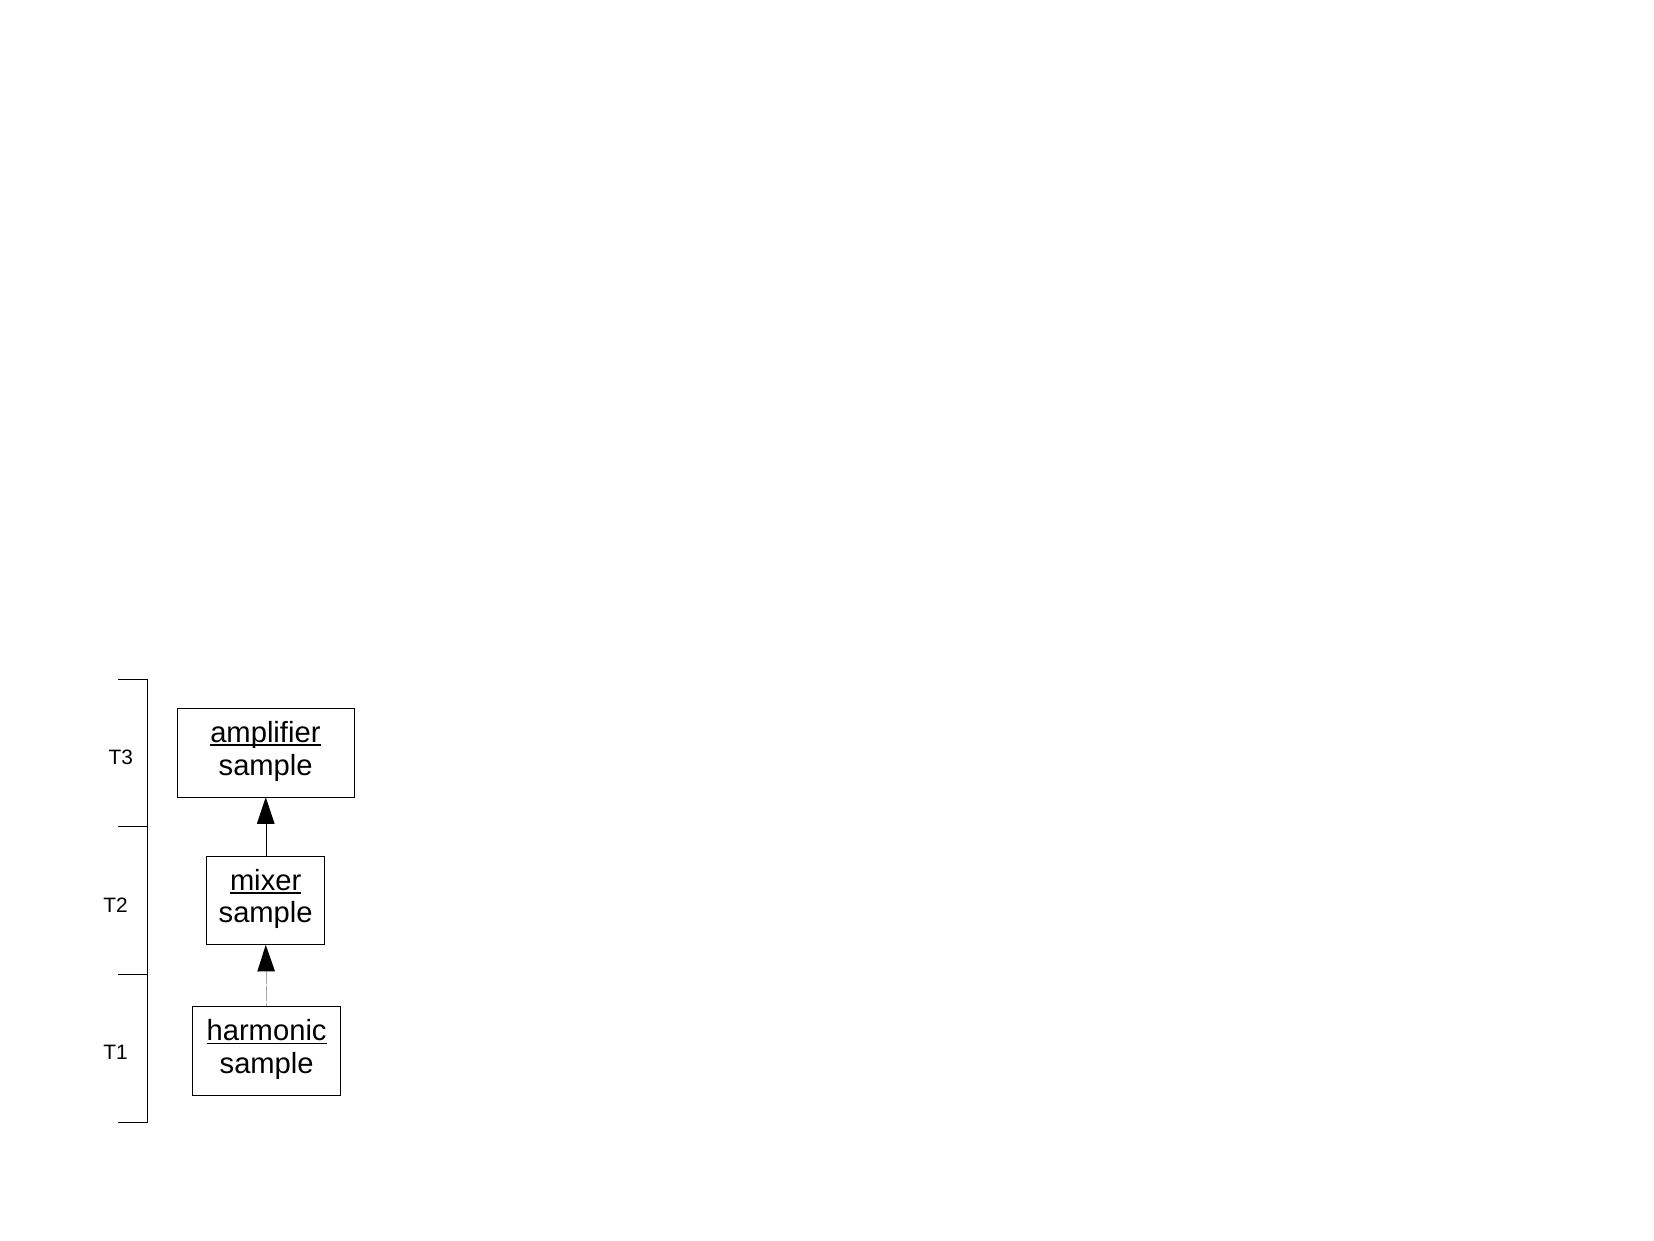

amplifier
sample
T3
mixer
sample
T2
harmonic
sample
T1